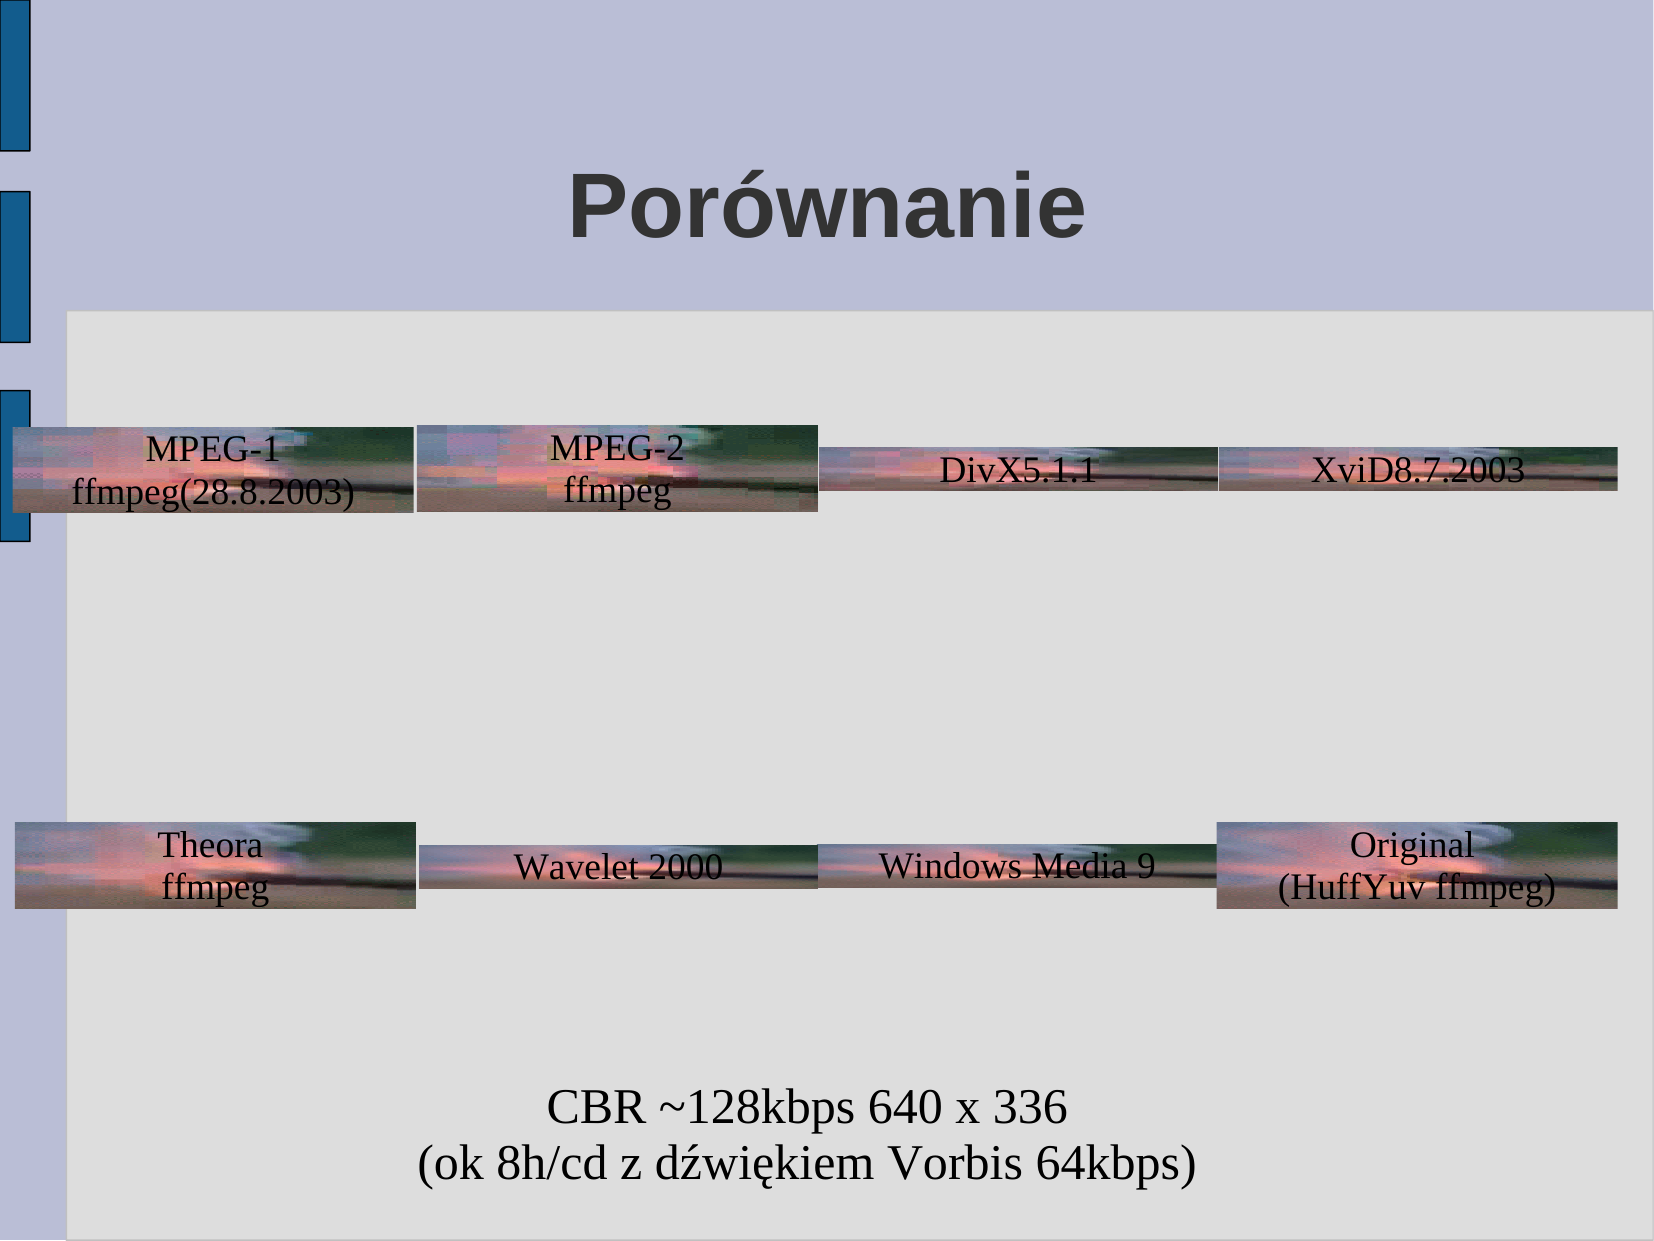

# Porównanie
MPEG-2
ffmpeg
MPEG-1
ffmpeg(28.8.2003)
DivX5.1.1
XviD8.7.2003
Theora
ffmpeg
Original
(HuffYuv ffmpeg)
Windows Media 9
Wavelet 2000
CBR ~128kbps 640 x 336
(ok 8h/cd z dźwiękiem Vorbis 64kbps)